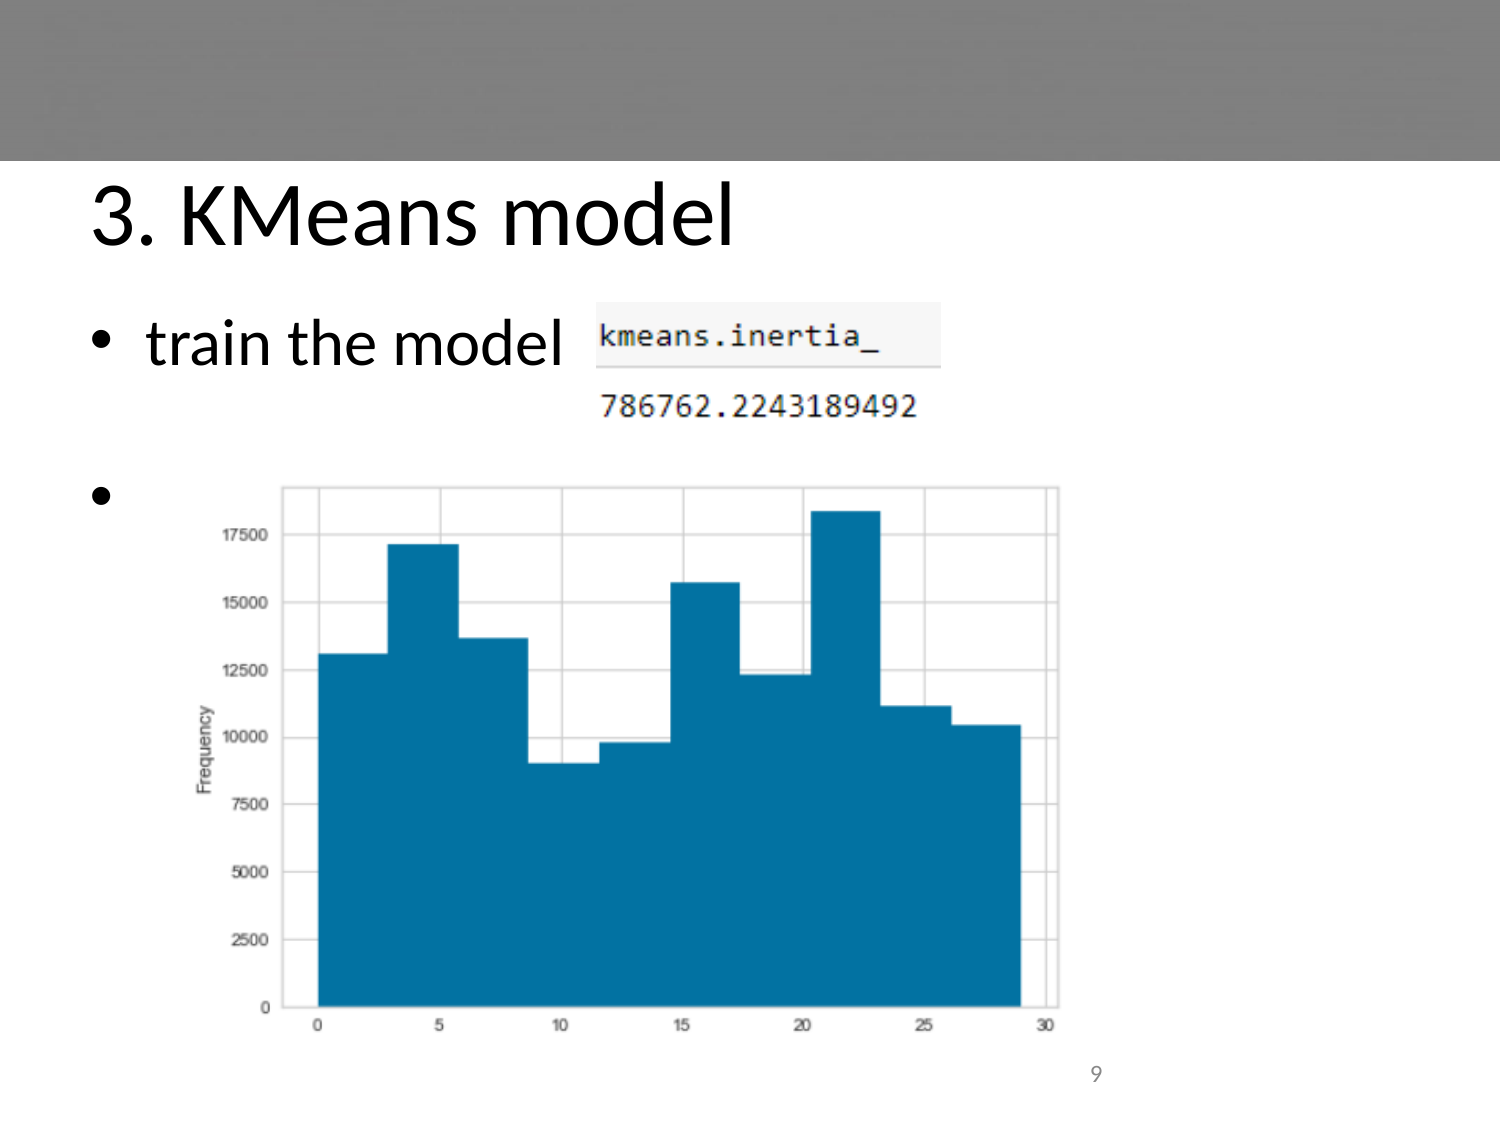

# 3. KMeans model
train the model